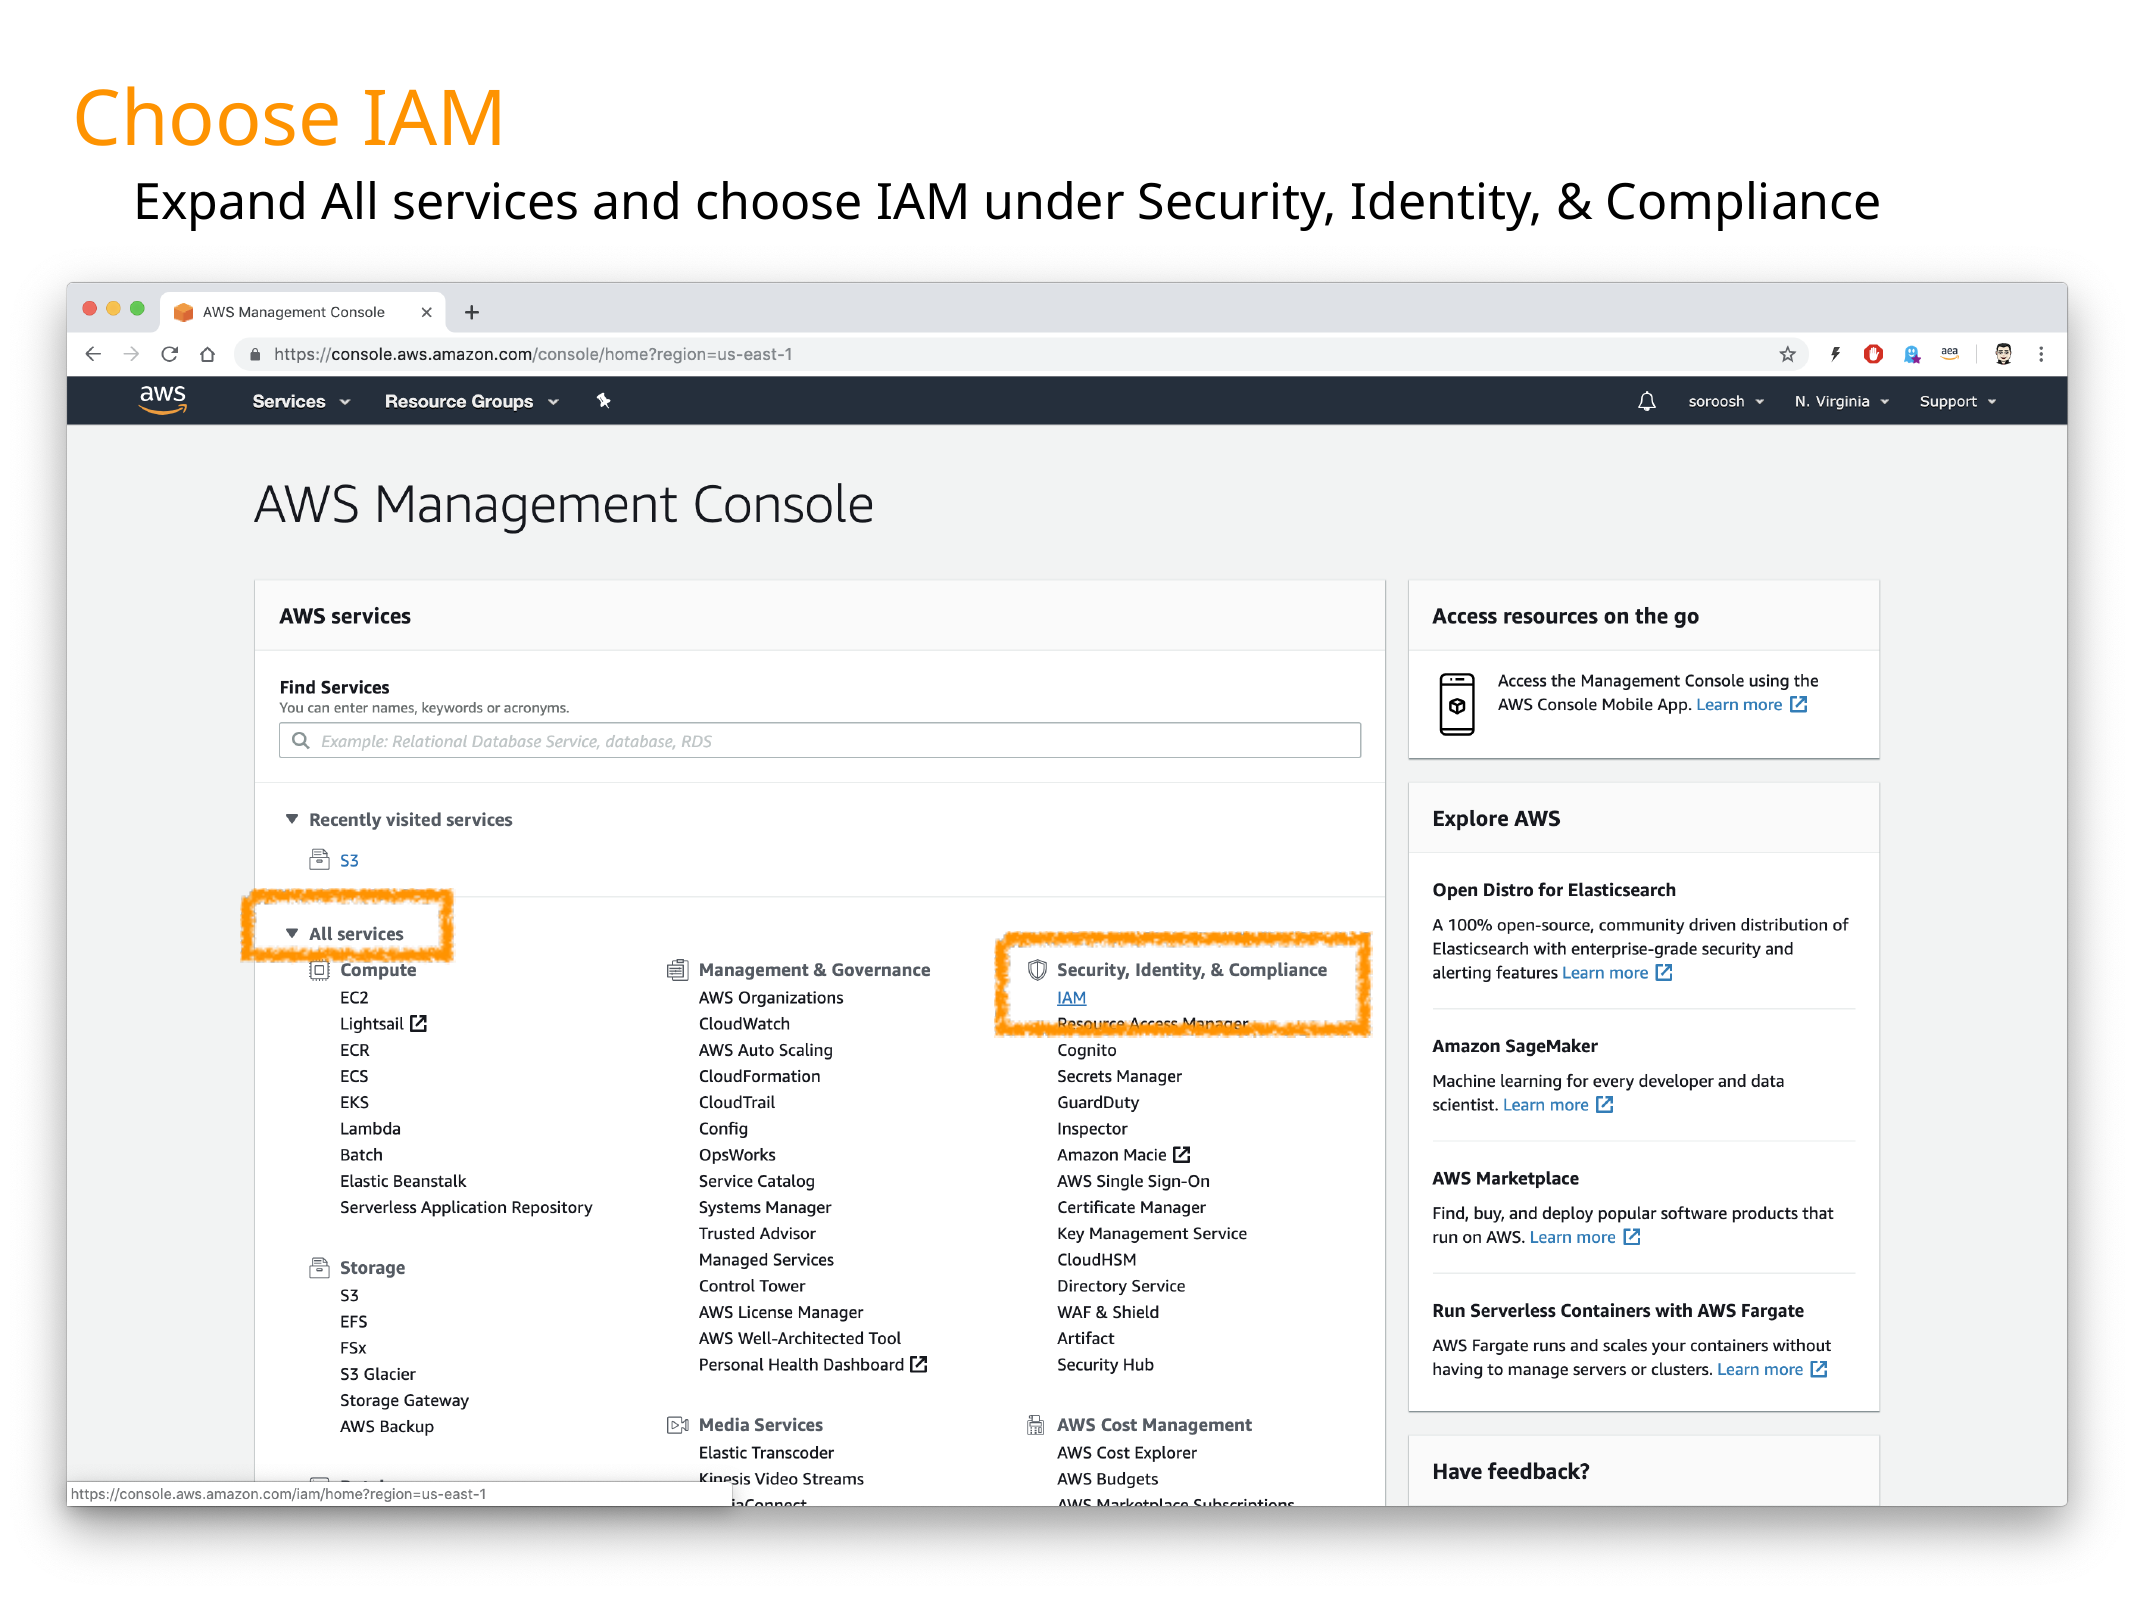

Choose IAM
Expand All services and choose IAM under Security, Identity, & Compliance